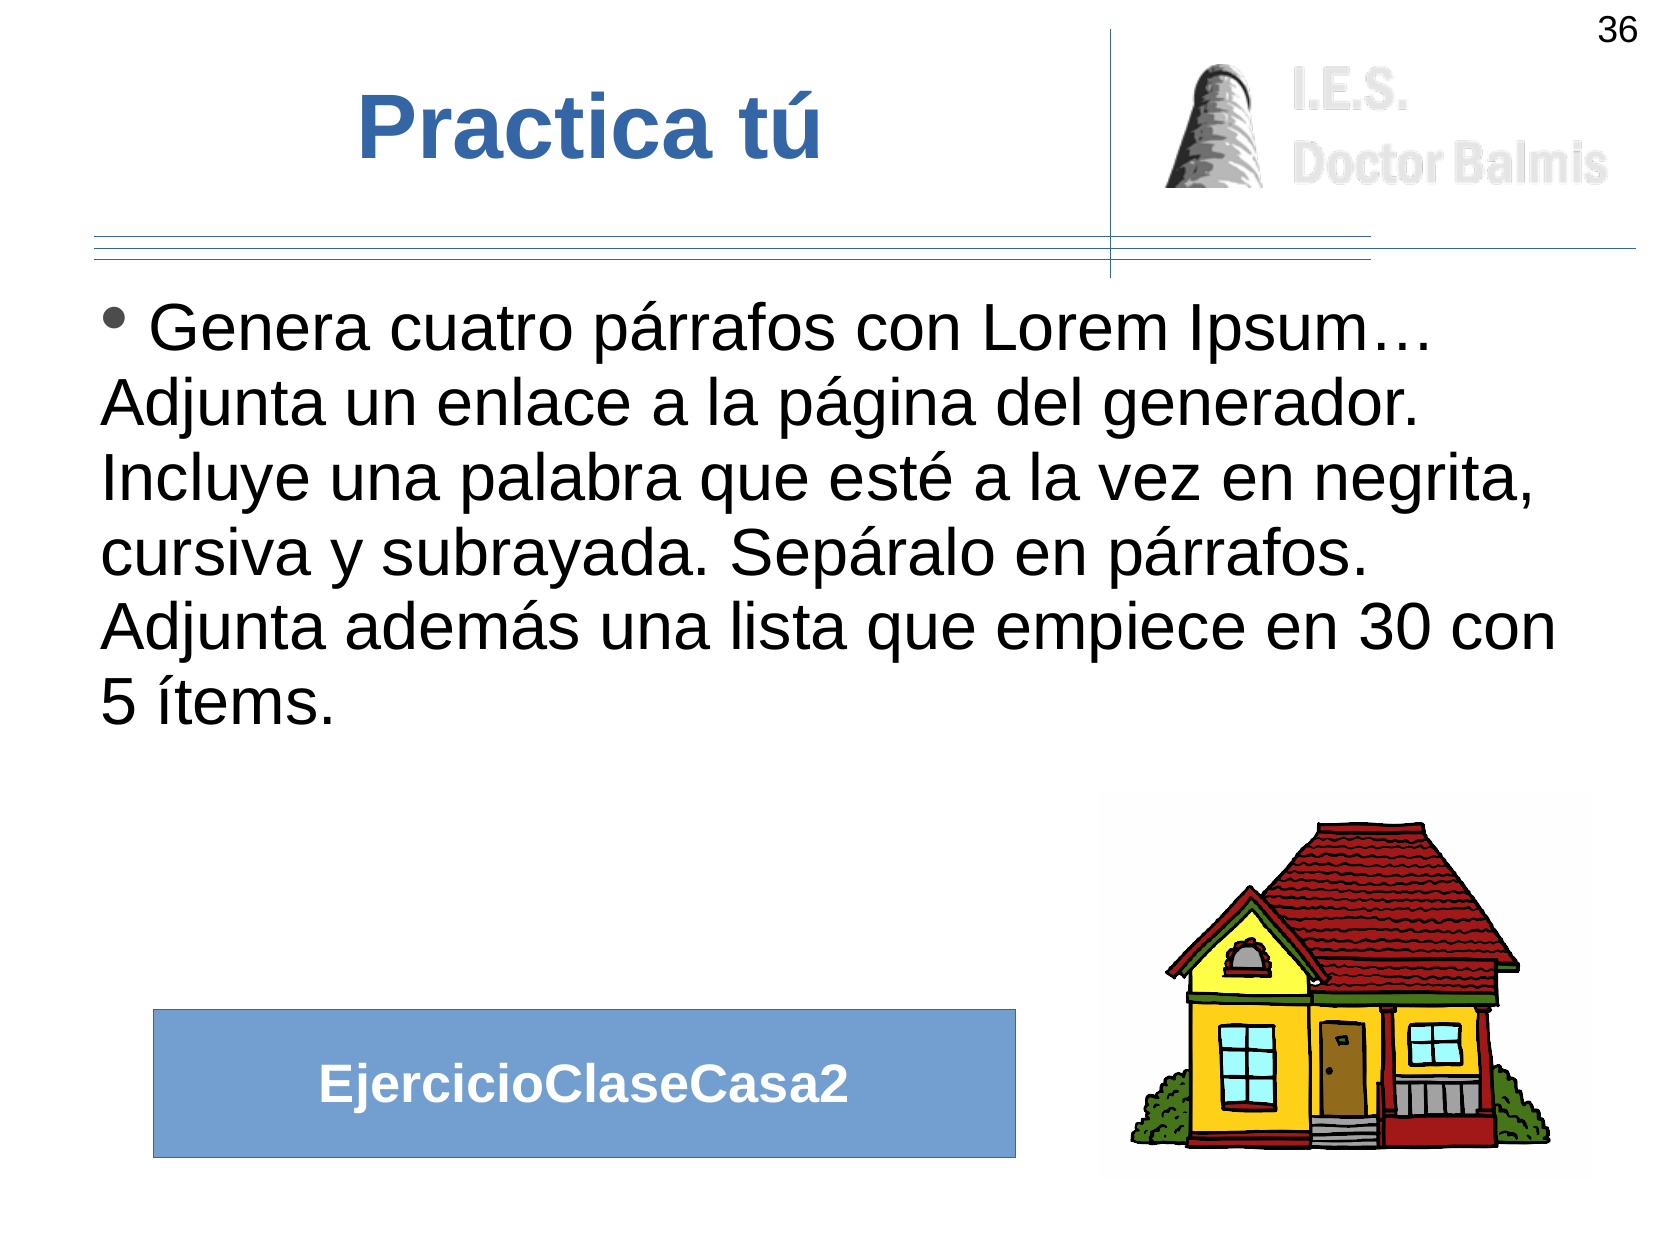

# Practica tú
 Genera cuatro párrafos con Lorem Ipsum… Adjunta un enlace a la página del generador. Incluye una palabra que esté a la vez en negrita, cursiva y subrayada. Sepáralo en párrafos. Adjunta además una lista que empiece en 30 con 5 ítems.
EjercicioClaseCasa2